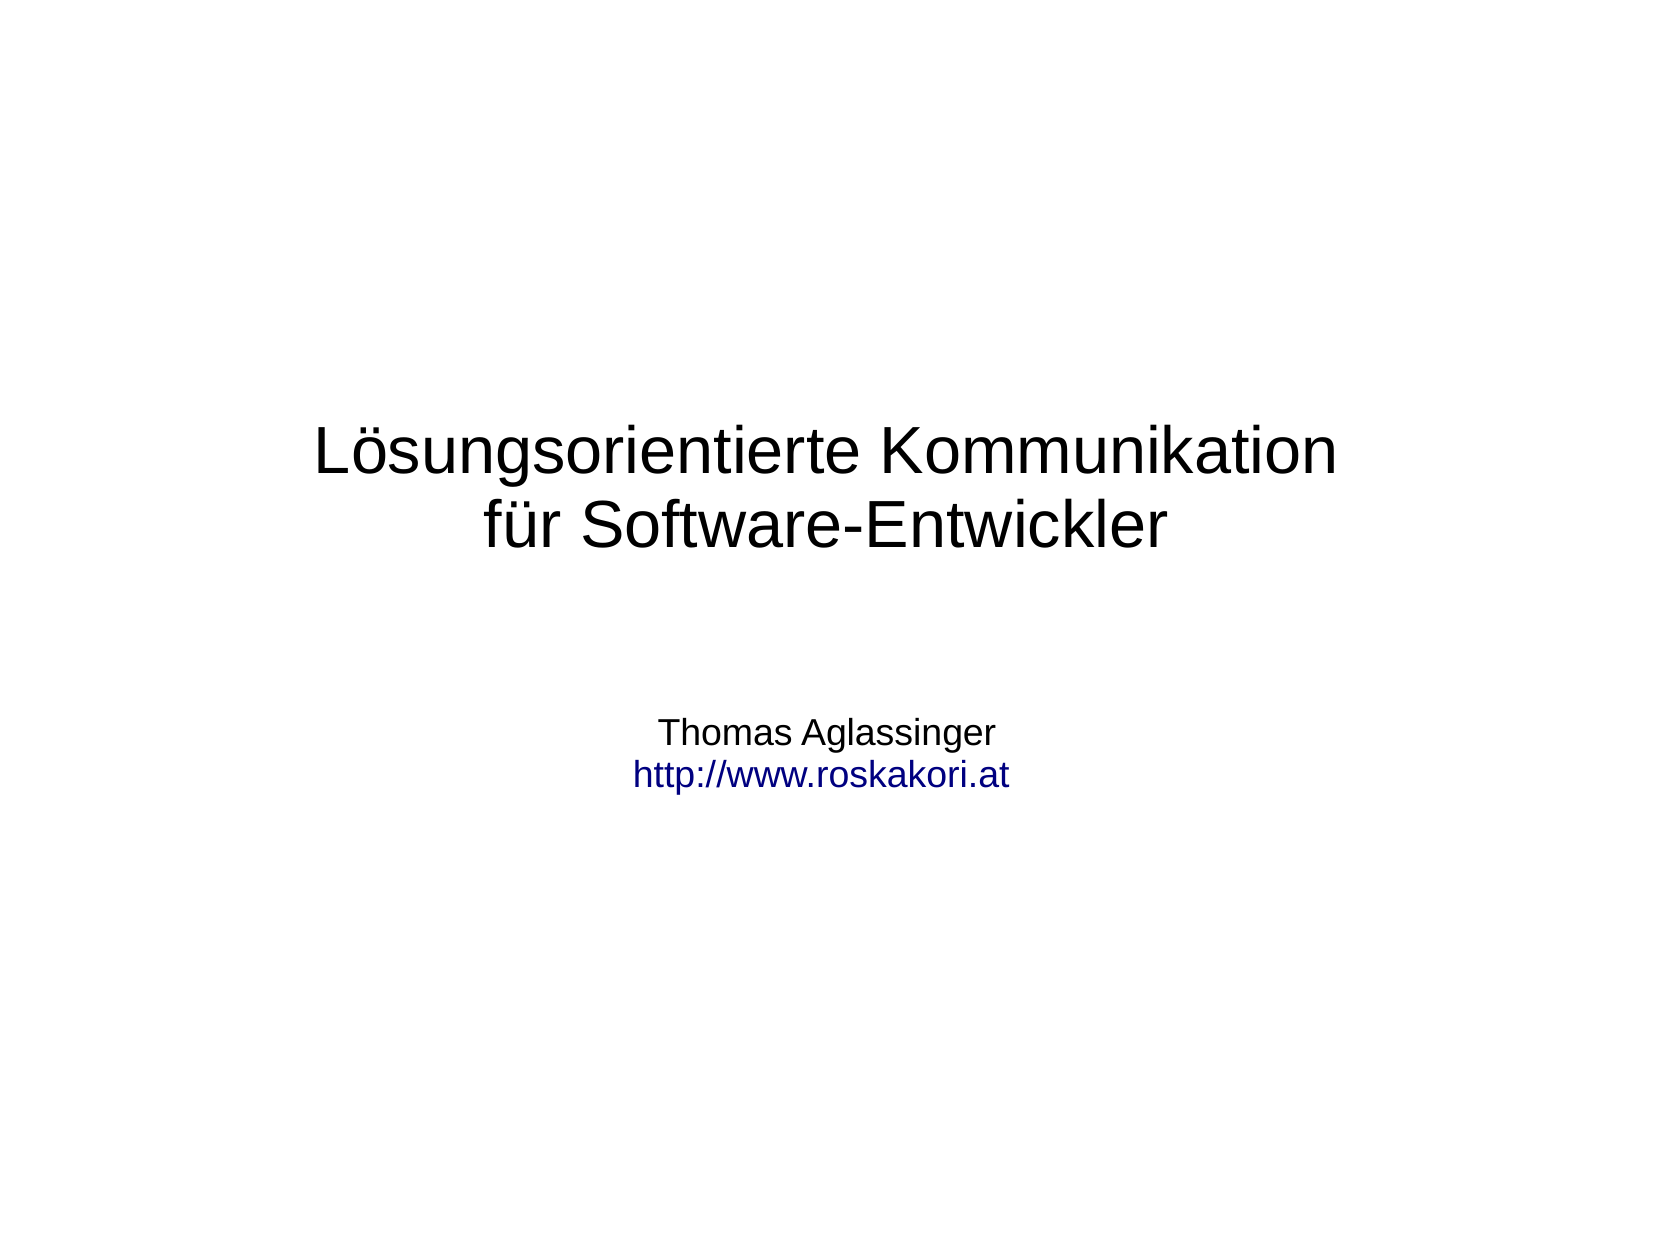

# Lösungsorientierte Kommunikation für Software-Entwickler
Thomas Aglassinger
http://www.roskakori.at